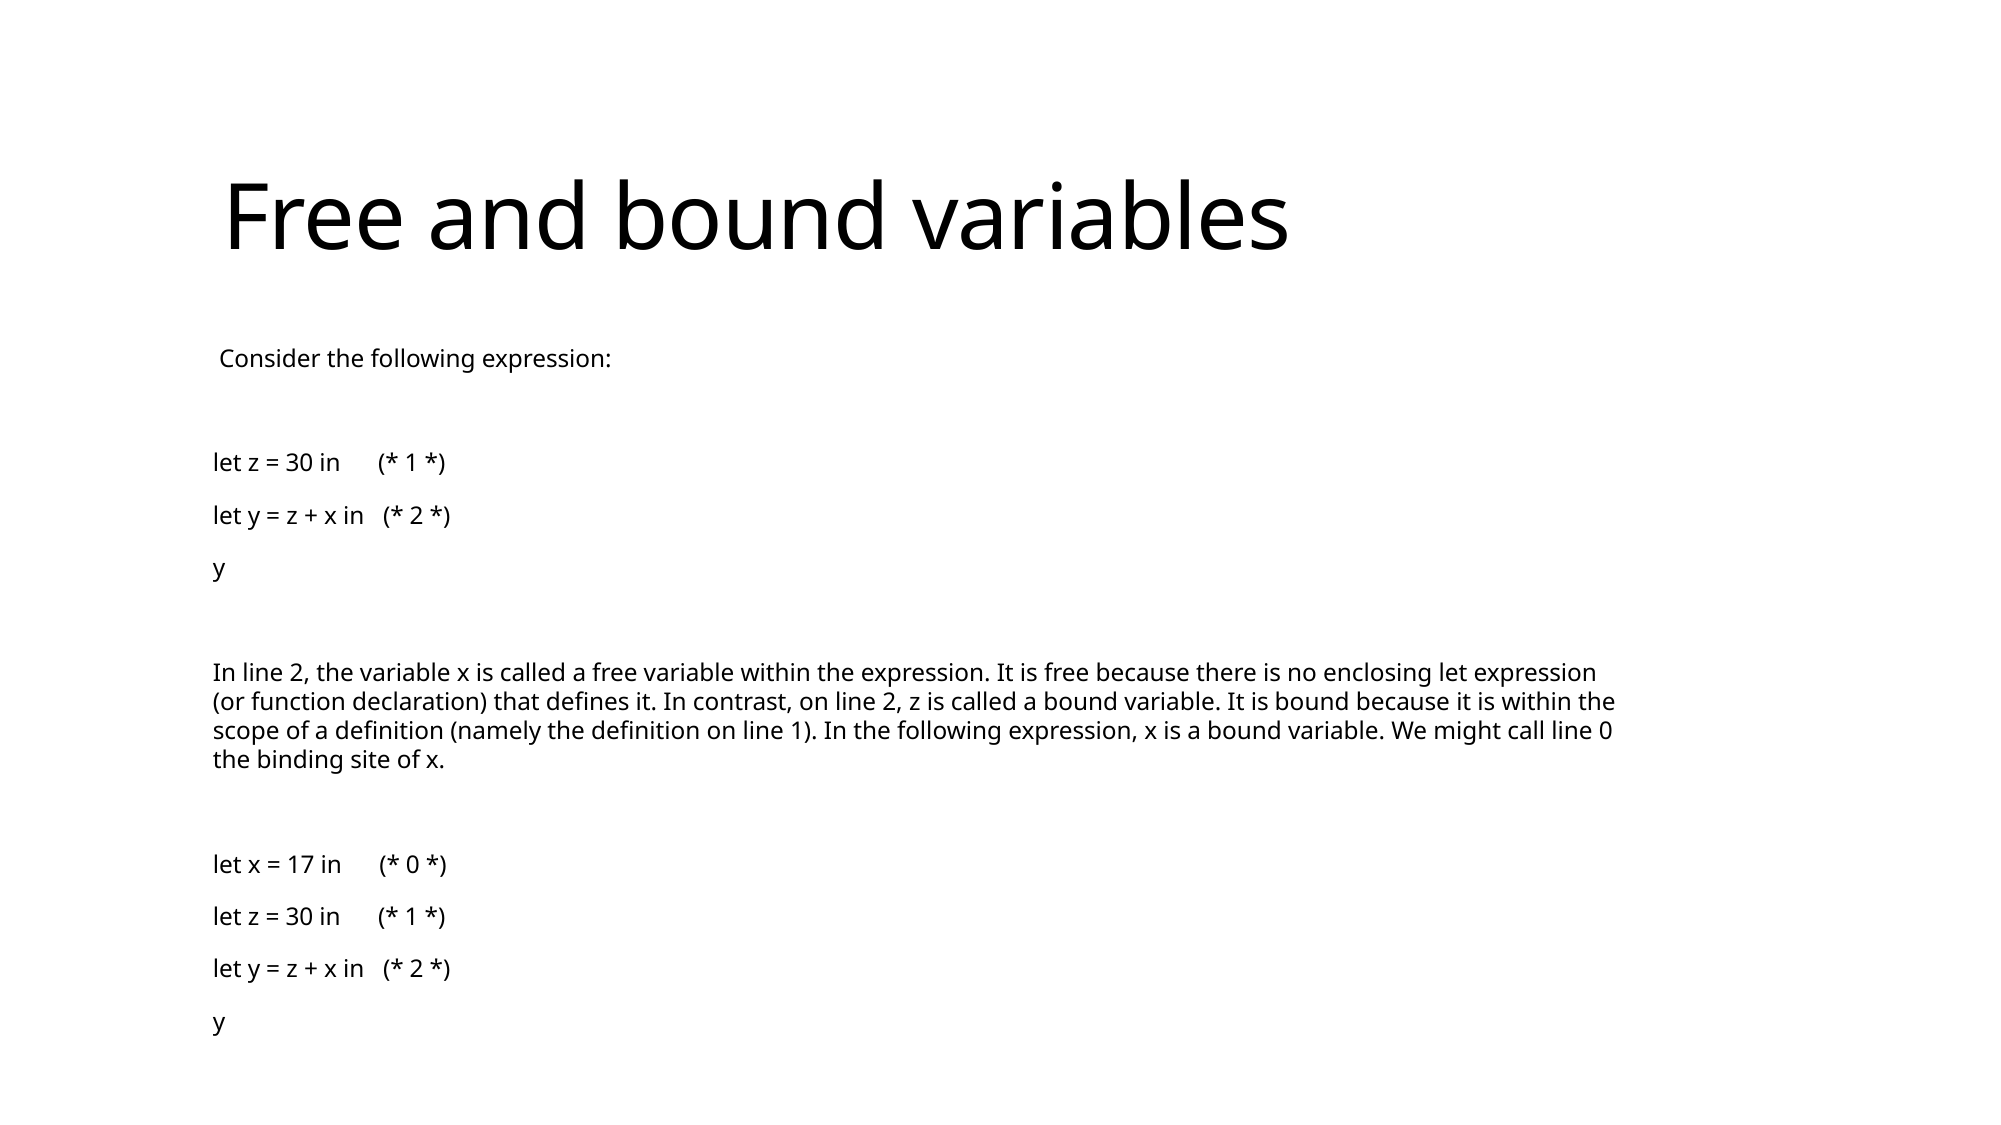

# Free and bound variables
 Consider the following expression:
let z = 30 in (* 1 *)
let y = z + x in (* 2 *)
y
In line 2, the variable x is called a free variable within the expression. It is free because there is no enclosing let expression (or function declaration) that defines it. In contrast, on line 2, z is called a bound variable. It is bound because it is within the scope of a definition (namely the definition on line 1). In the following expression, x is a bound variable. We might call line 0 the binding site of x.
let x = 17 in (* 0 *)
let z = 30 in (* 1 *)
let y = z + x in (* 2 *)
y